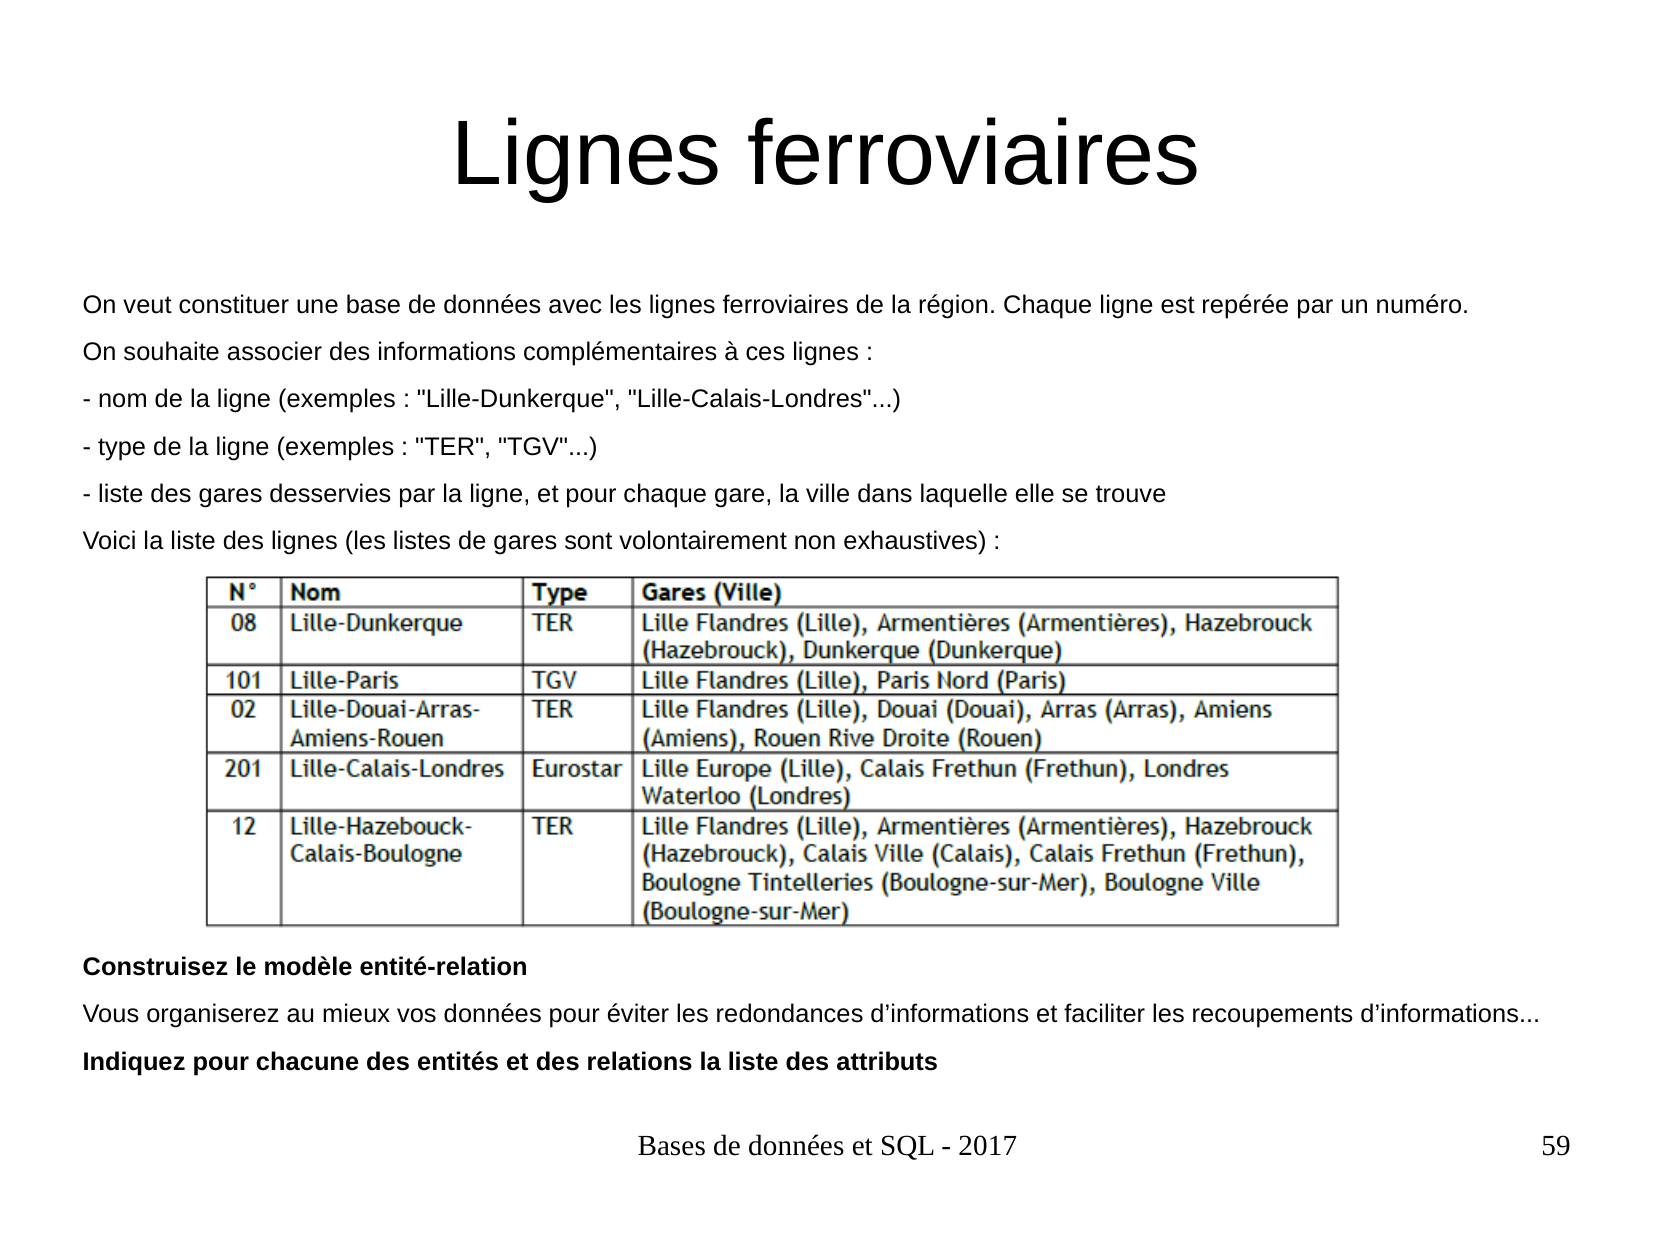

# Lignes ferroviaires
On veut constituer une base de données avec les lignes ferroviaires de la région. Chaque ligne est repérée par un numéro.
On souhaite associer des informations complémentaires à ces lignes :
- nom de la ligne (exemples : "Lille-Dunkerque", "Lille-Calais-Londres"...)
- type de la ligne (exemples : "TER", "TGV"...)
- liste des gares desservies par la ligne, et pour chaque gare, la ville dans laquelle elle se trouve
Voici la liste des lignes (les listes de gares sont volontairement non exhaustives) :
Construisez le modèle entité-relation
Vous organiserez au mieux vos données pour éviter les redondances d’informations et faciliter les recoupements d’informations...
Indiquez pour chacune des entités et des relations la liste des attributs
Bases de données et SQL - 2017
59